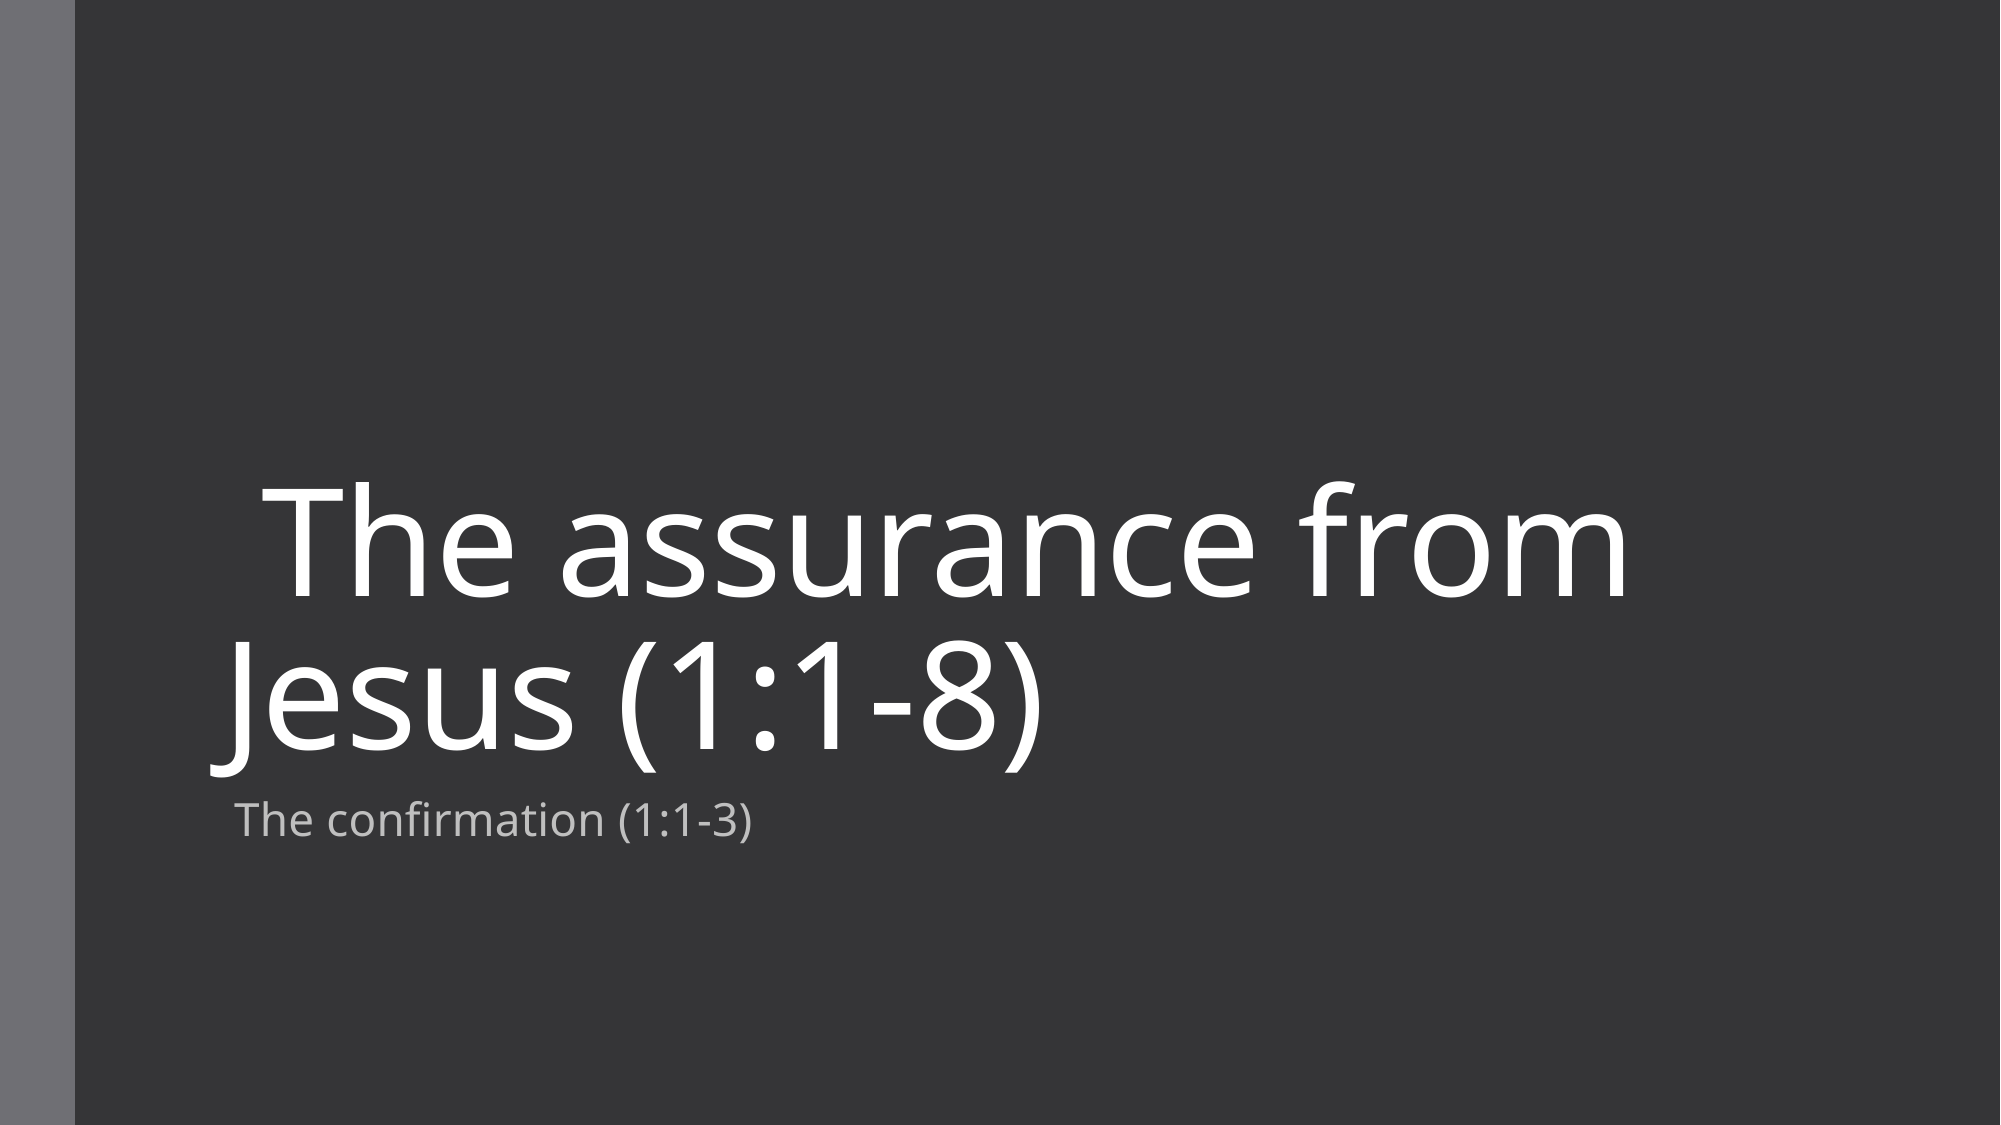

# The assurance from Jesus (1:1-8)
 The confirmation (1:1-3)